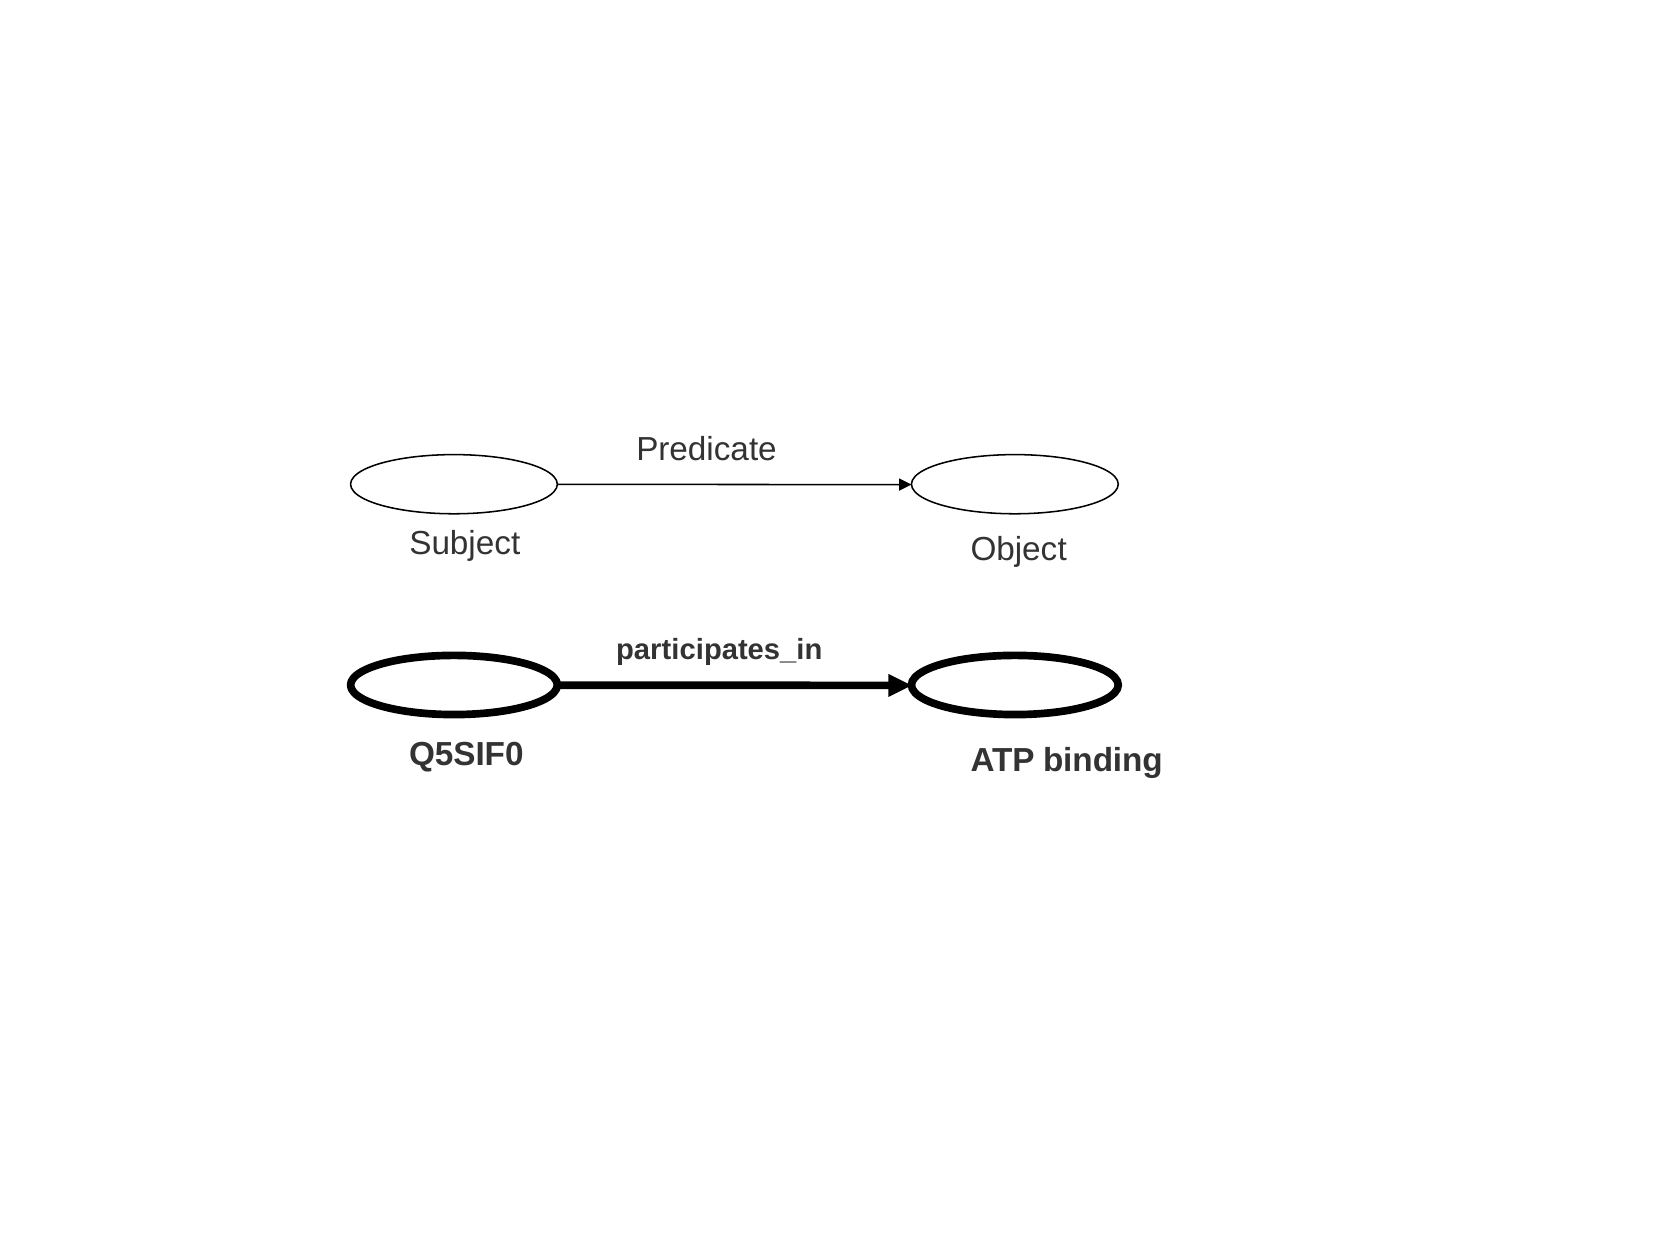

Predicate
Subject
Object
participates_in
Q5SIF0
ATP binding